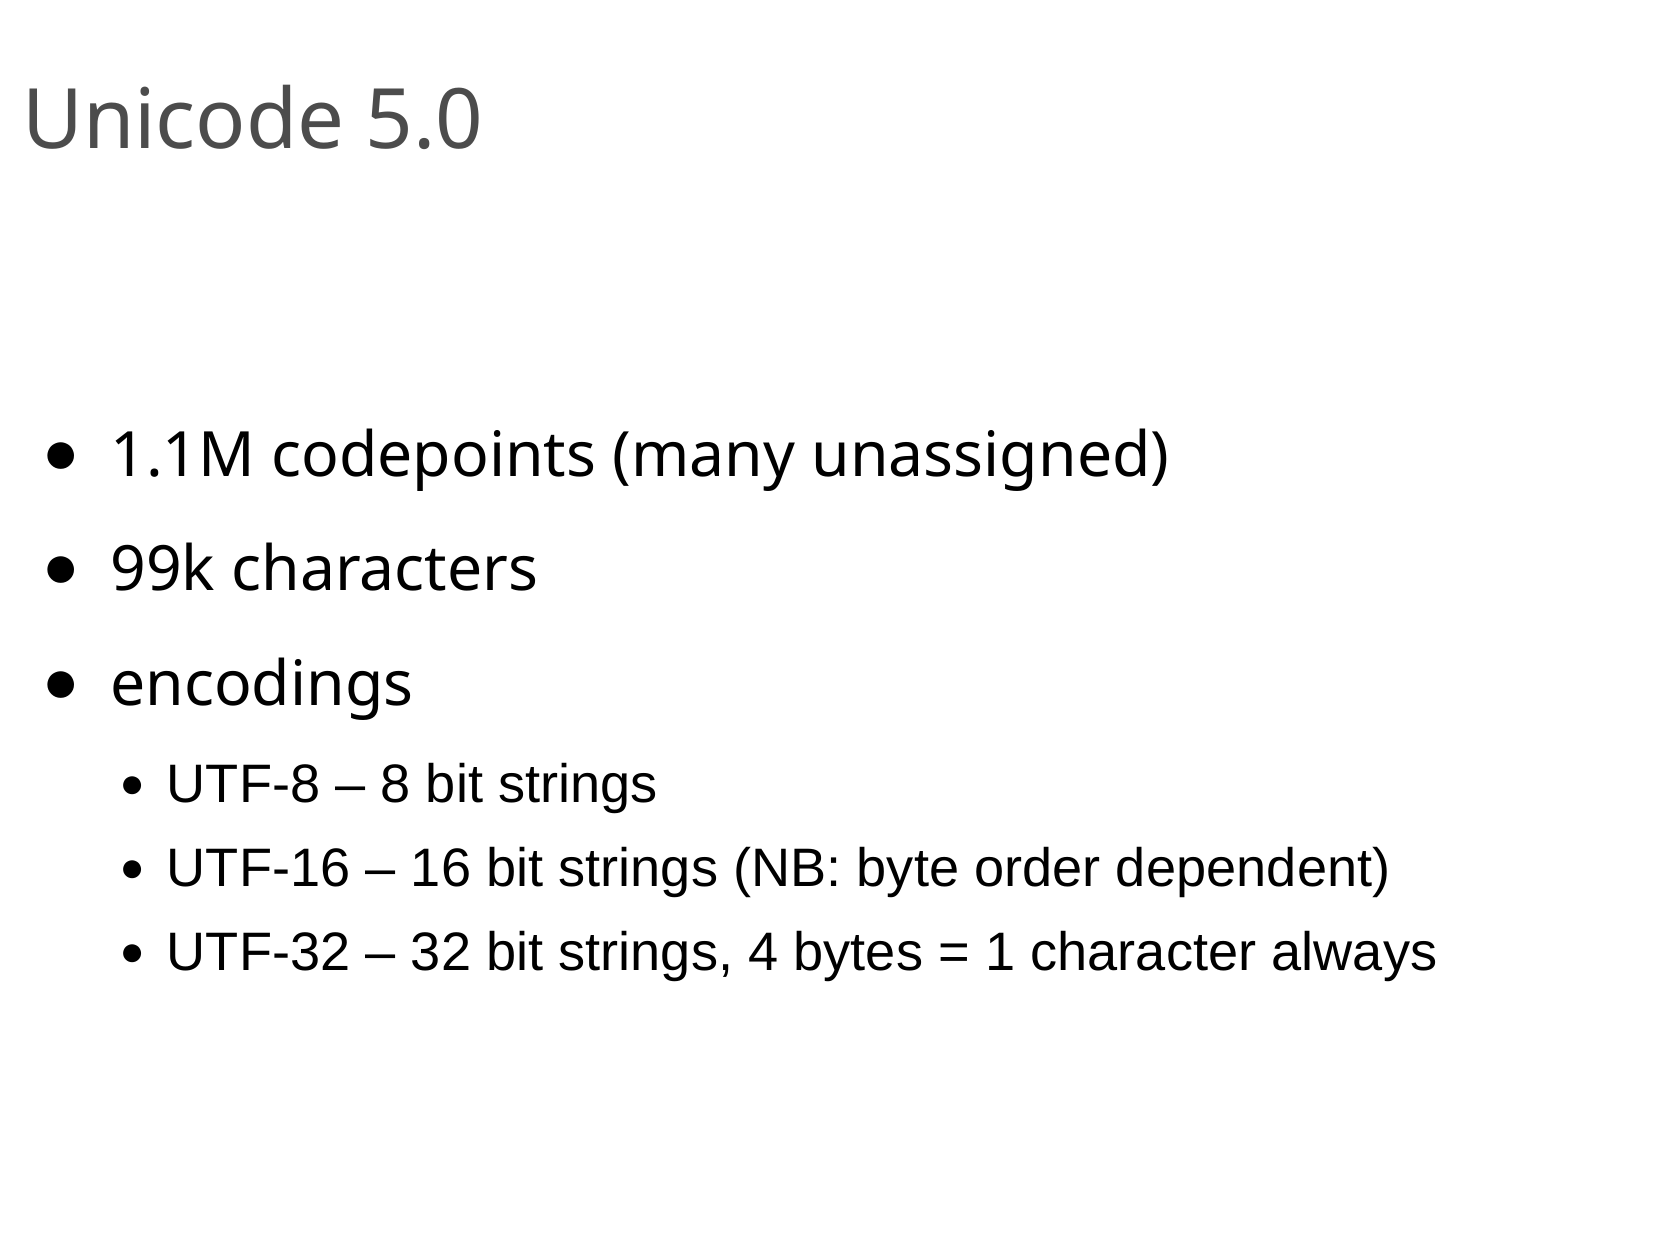

# Unicode 5.0
1.1M codepoints (many unassigned)
99k characters
encodings
UTF-8 – 8 bit strings
UTF-16 – 16 bit strings (NB: byte order dependent)
UTF-32 – 32 bit strings, 4 bytes = 1 character always